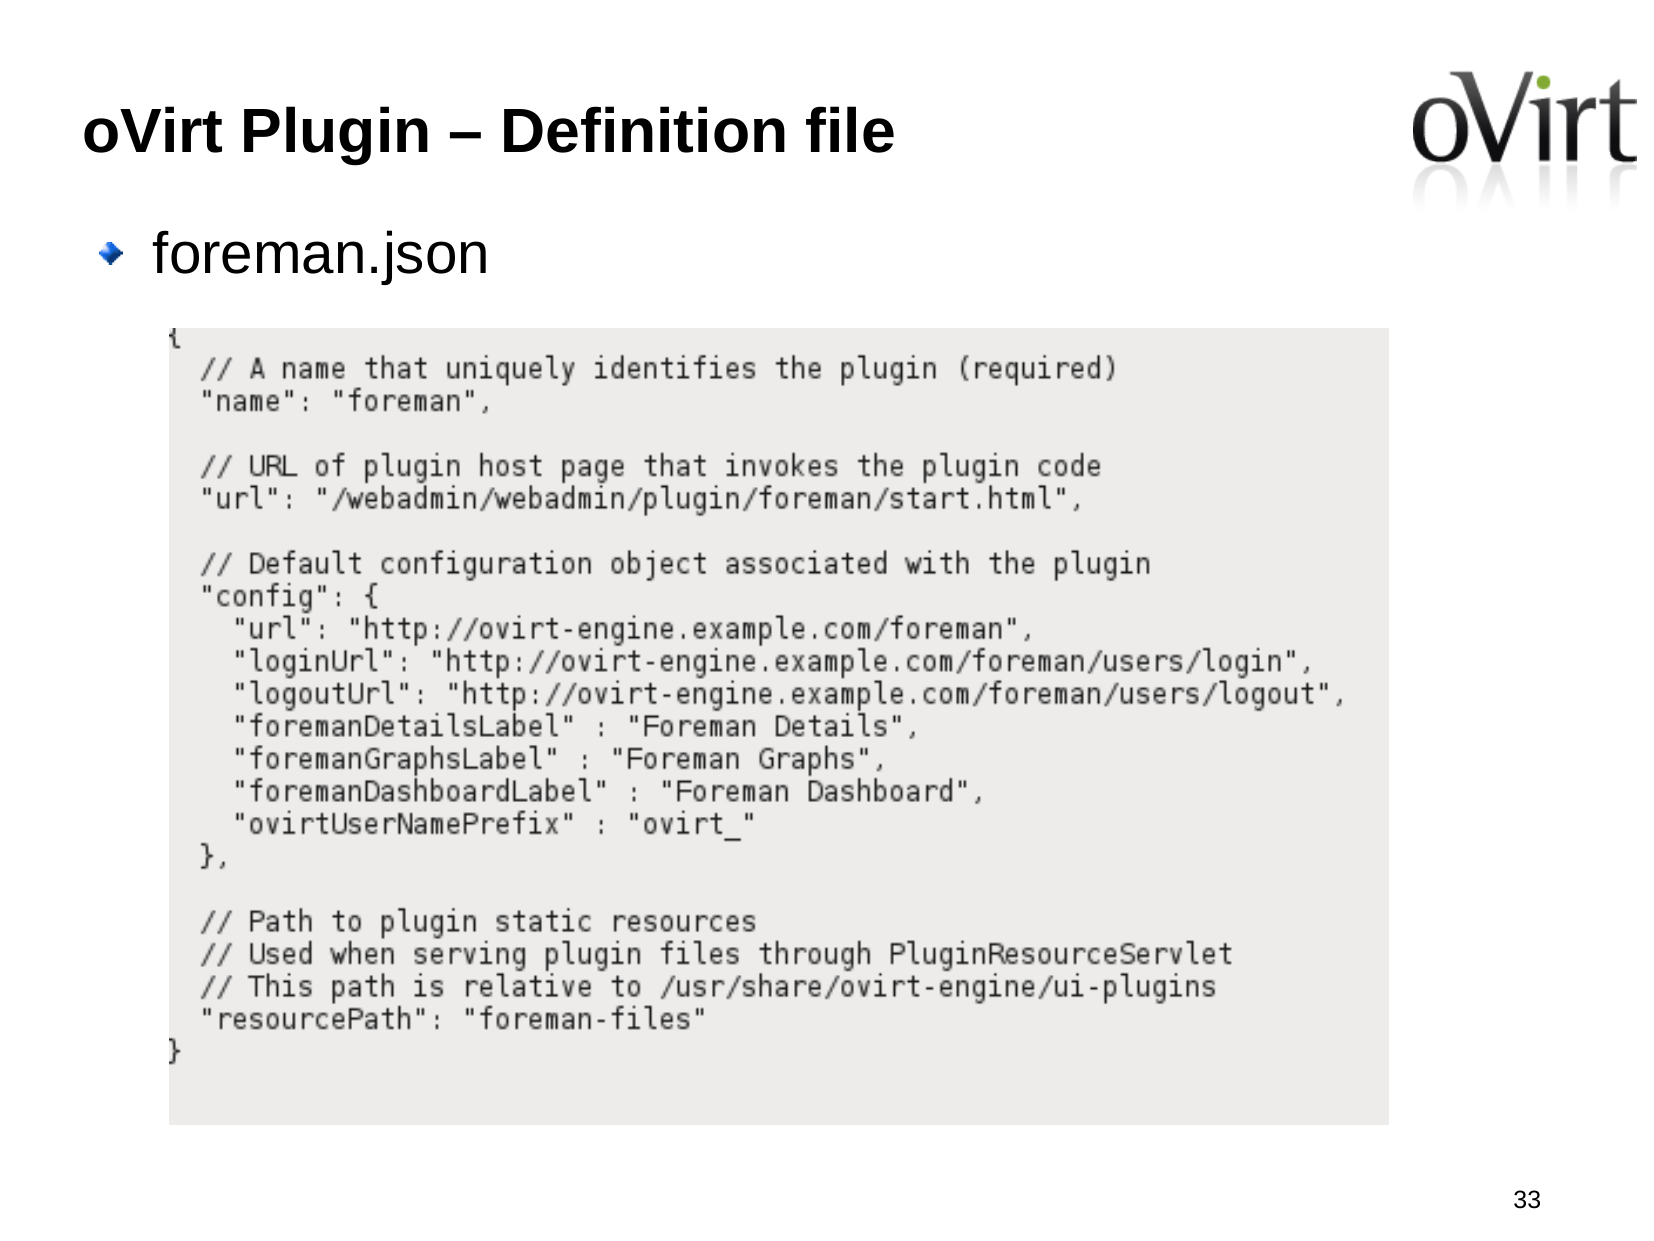

# oVirt Plugin – Definition file
foreman.json